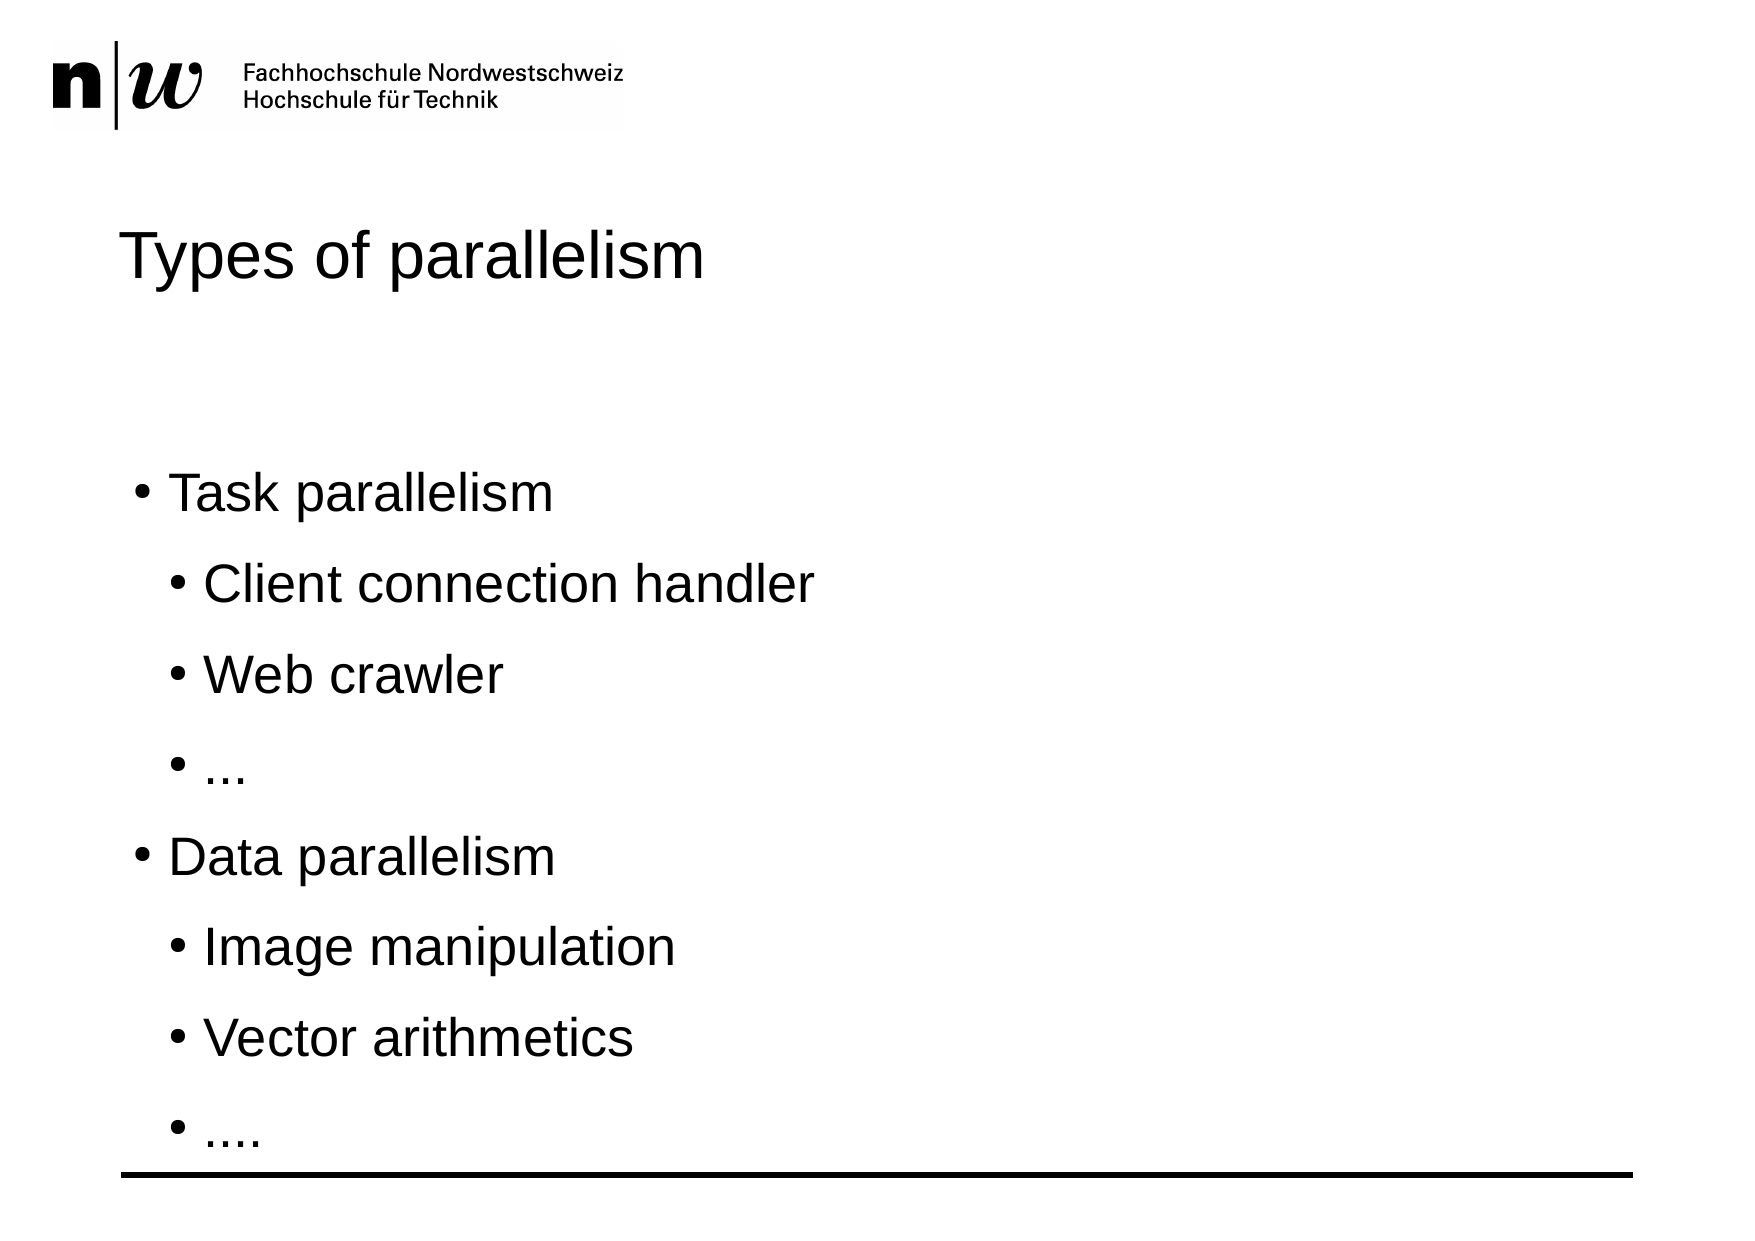

Types of parallelism
Task parallelism
Client connection handler
Web crawler
...
Data parallelism
Image manipulation
Vector arithmetics
....